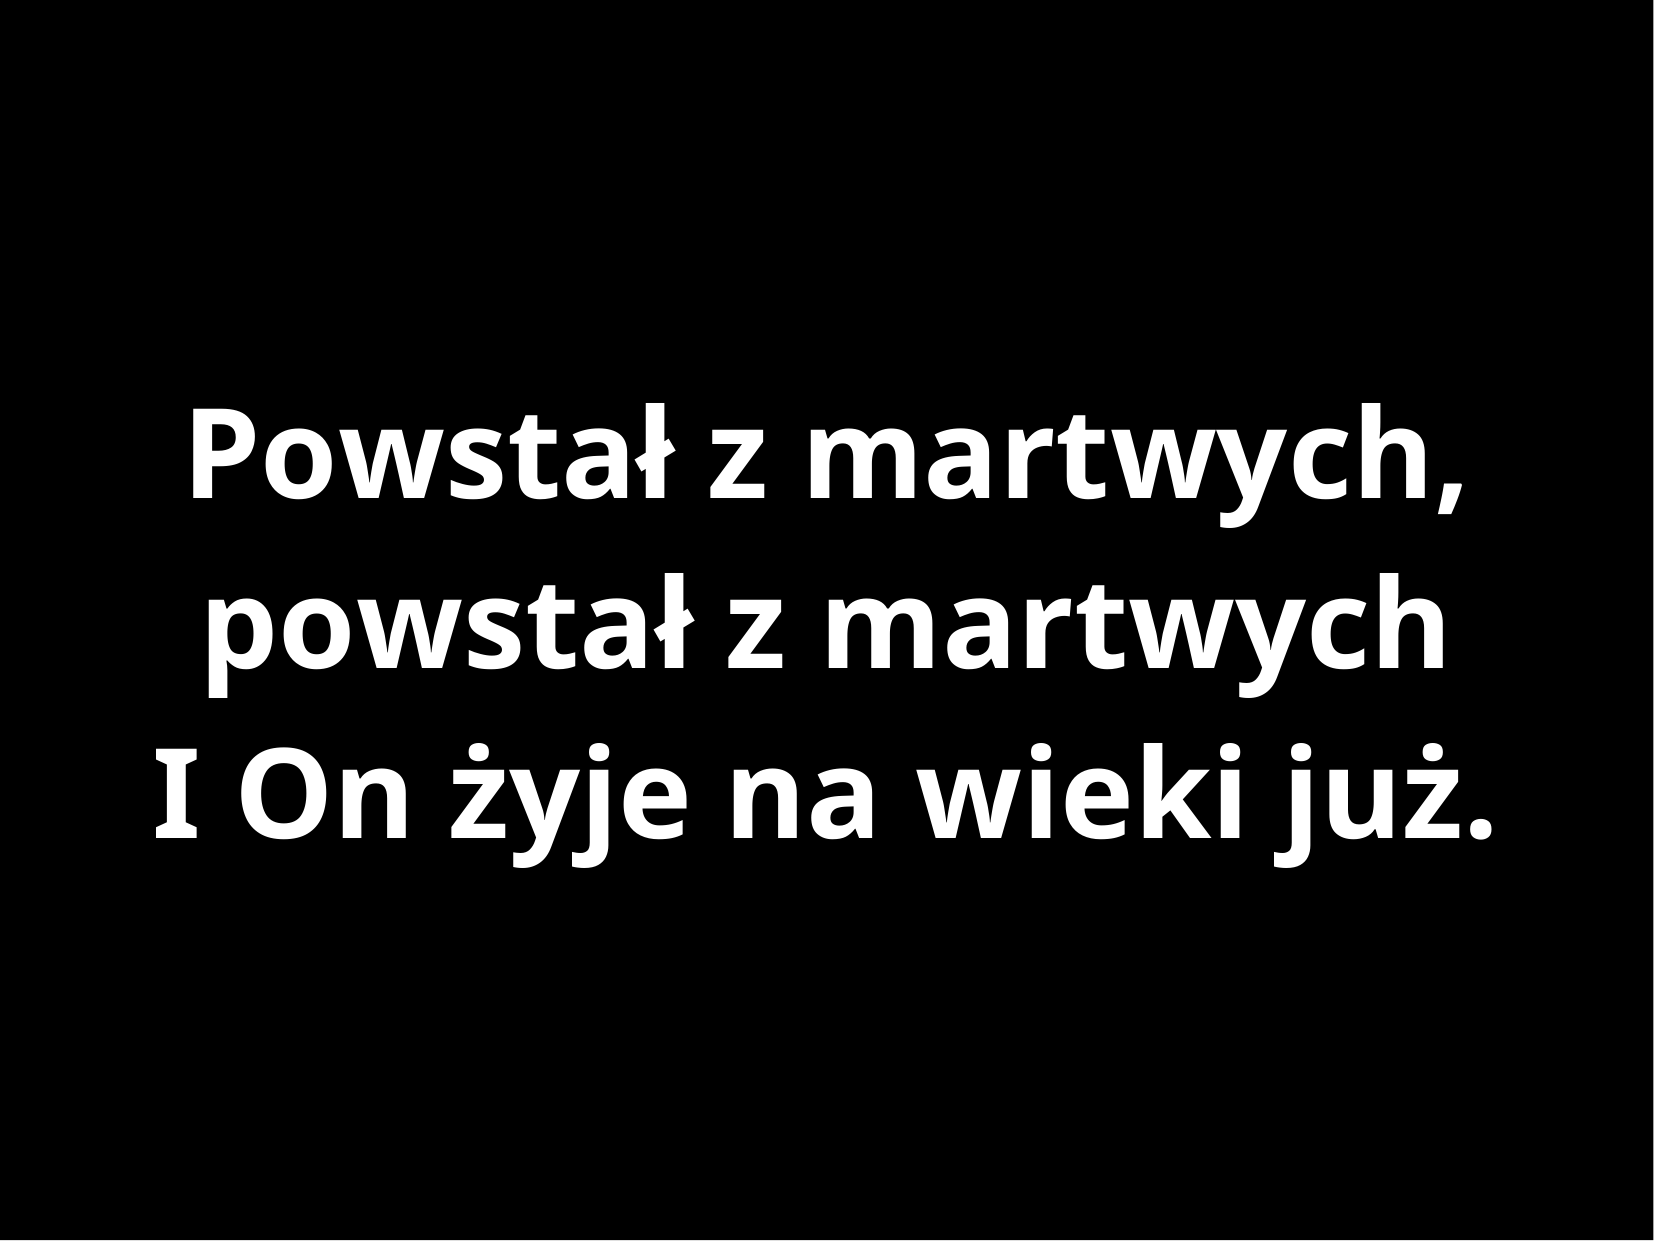

# Powstał z martwych, powstał z martwych I On żyje na wieki już.